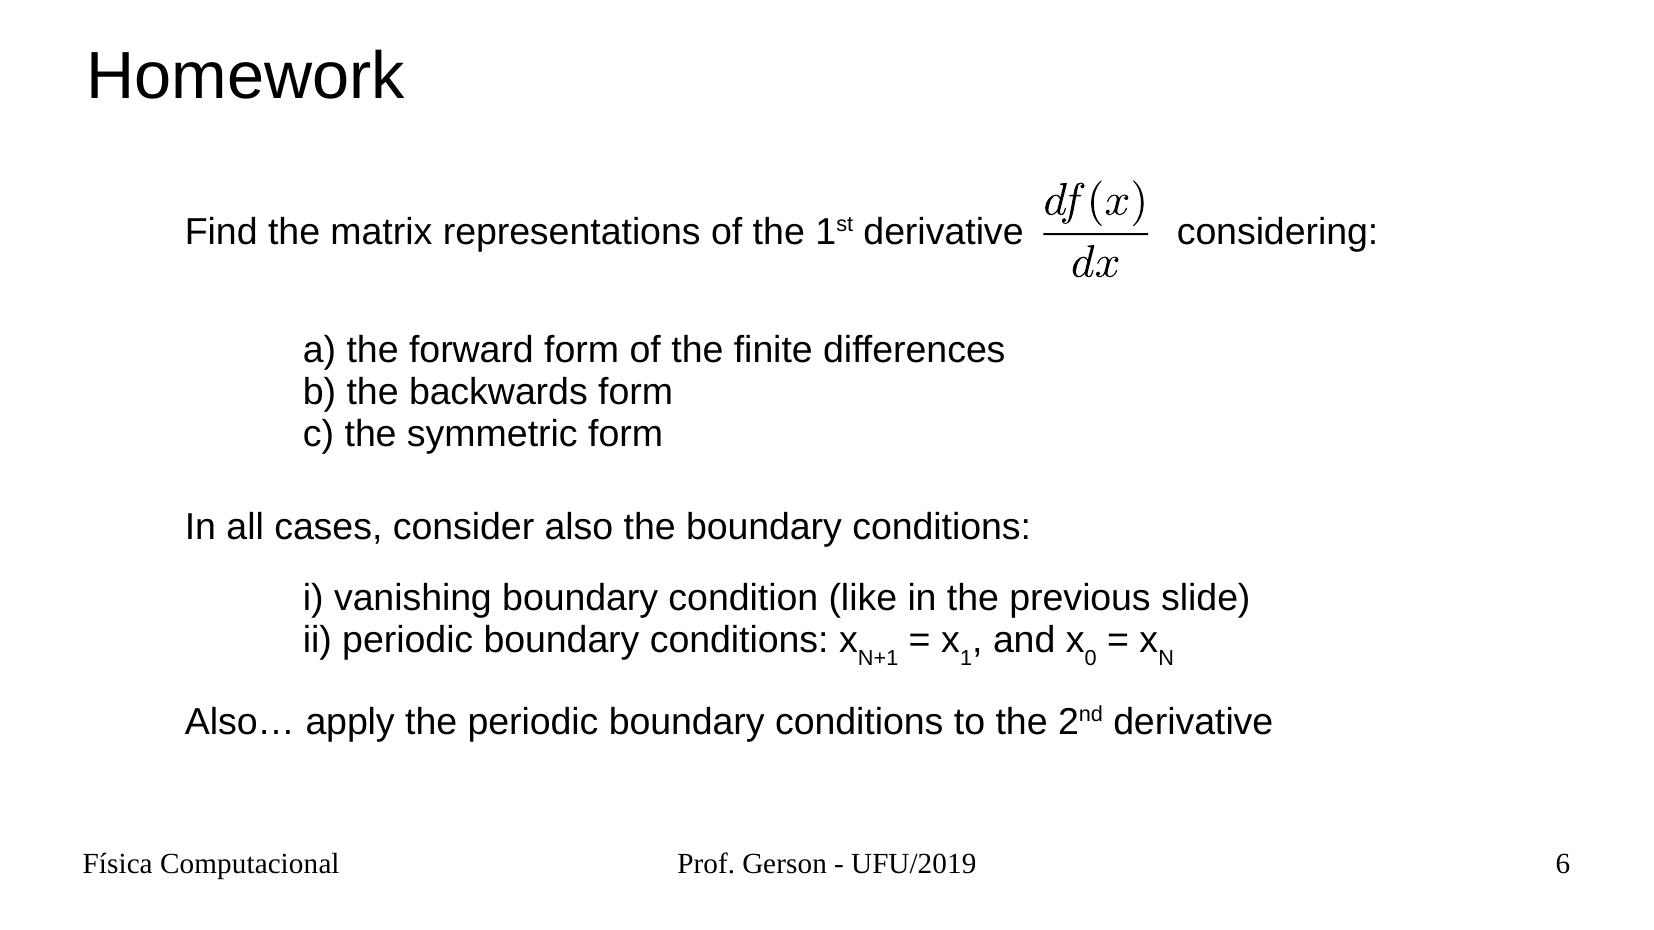

Homework
Find the matrix representations of the 1st derivative
considering:
a) the forward form of the finite differences
b) the backwards form
c) the symmetric form
In all cases, consider also the boundary conditions:
i) vanishing boundary condition (like in the previous slide)
ii) periodic boundary conditions: xN+1 = x1, and x0 = xN
Also… apply the periodic boundary conditions to the 2nd derivative
Física Computacional
Prof. Gerson - UFU/2019
6